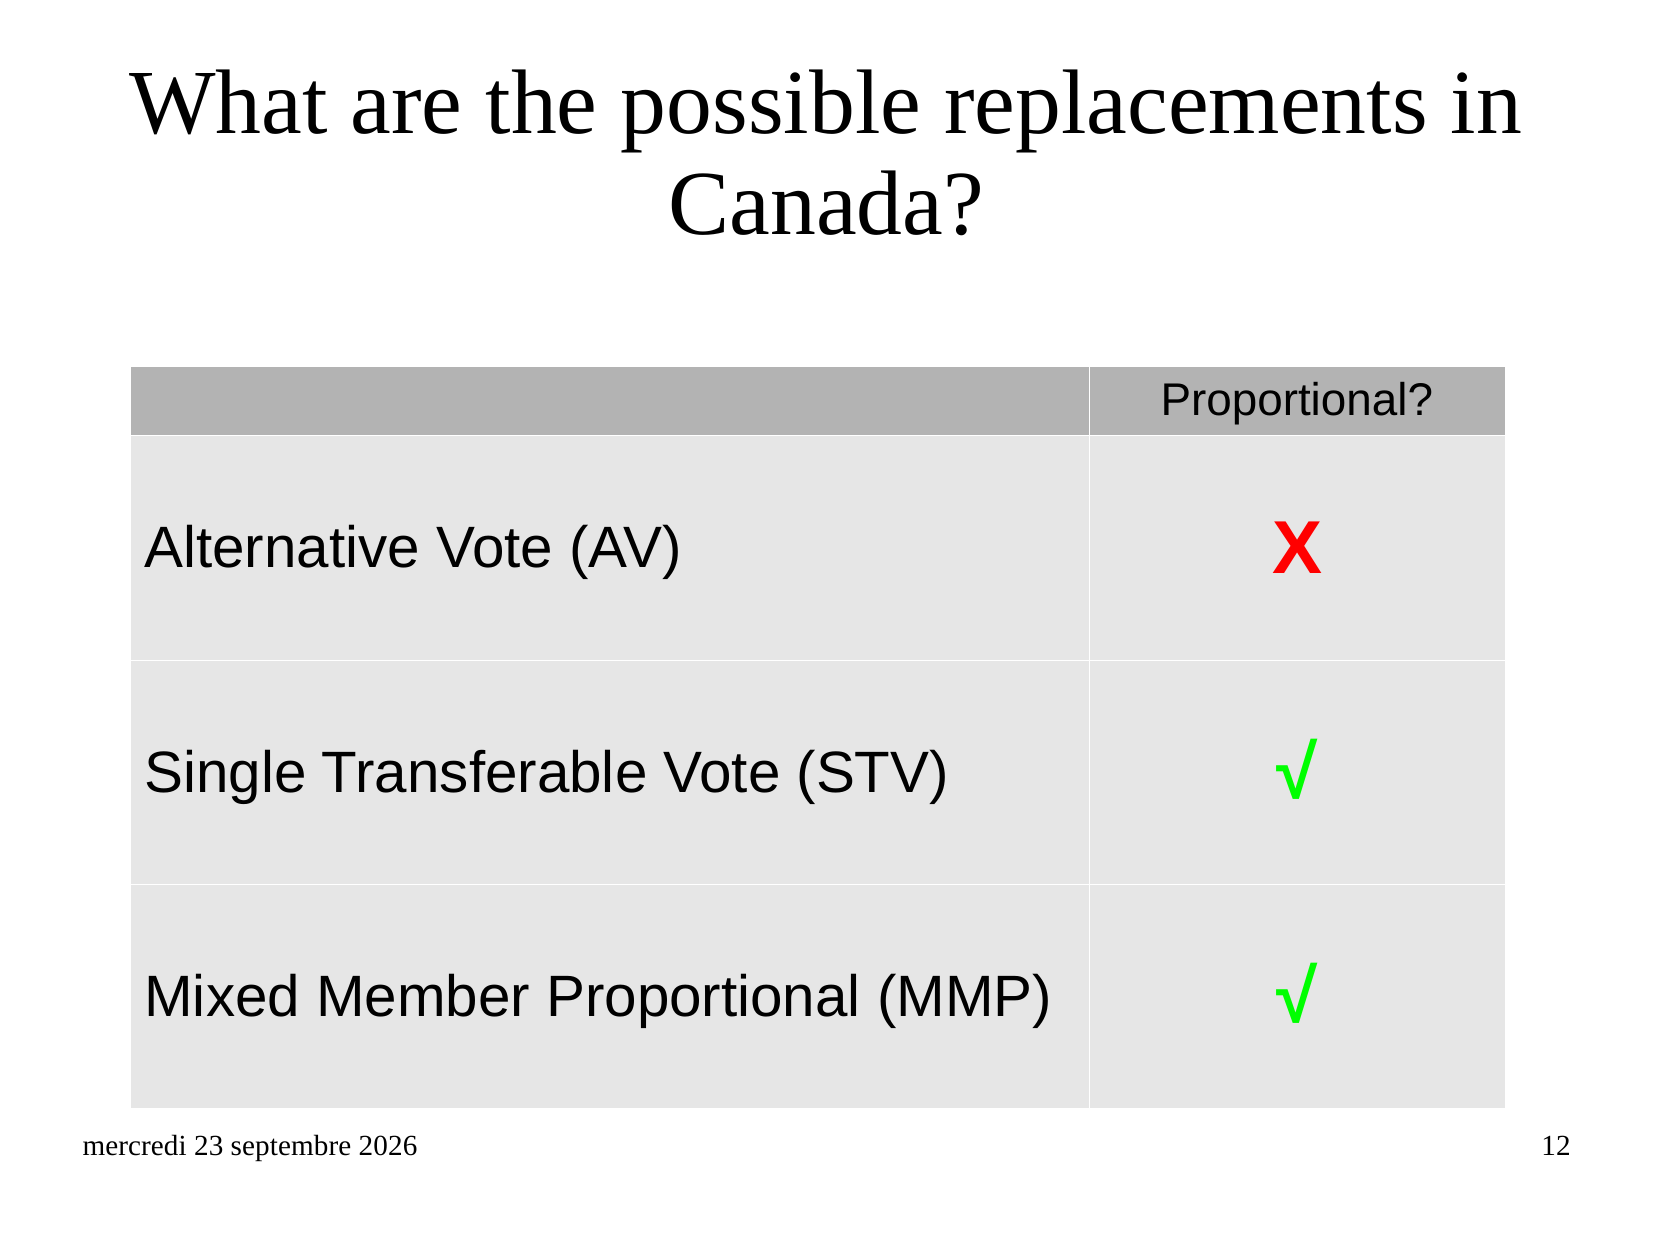

# What are the possible replacements in Canada?
| | Proportional? |
| --- | --- |
| Alternative Vote (AV) | X |
| Single Transferable Vote (STV) | √ |
| Mixed Member Proportional (MMP) | √ |
12